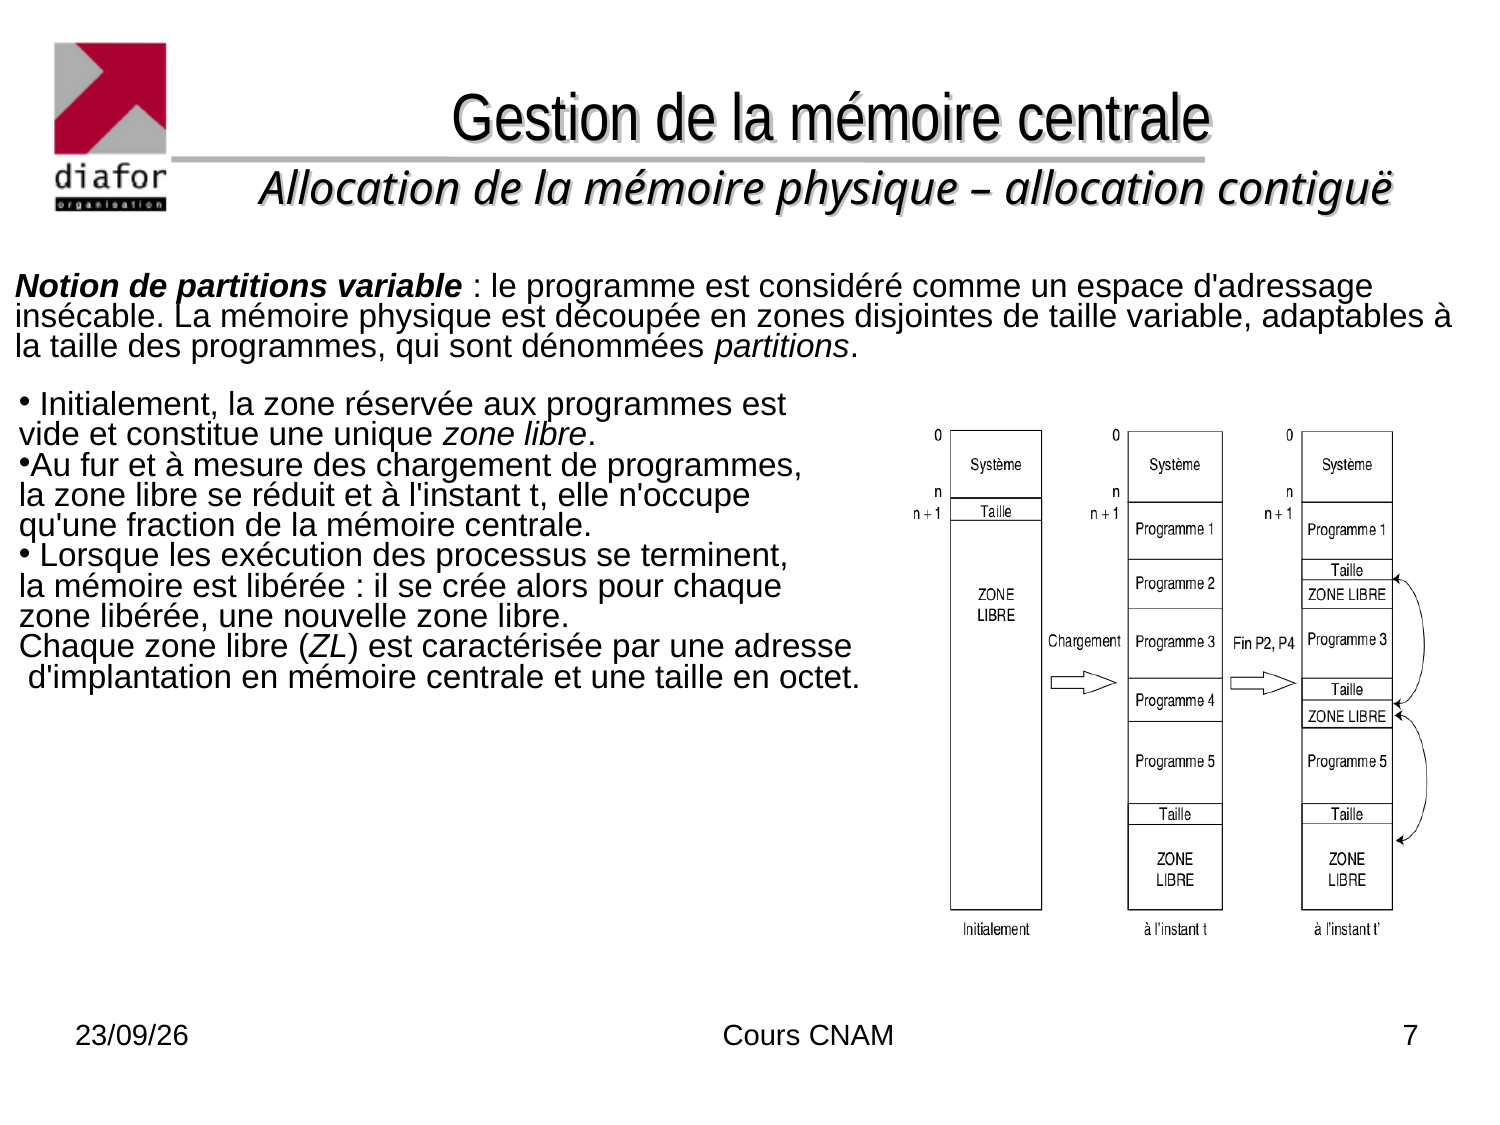

# Gestion de la mémoire centrale Allocation de la mémoire physique – allocation contiguë
Notion de partitions variable : le programme est considéré comme un espace d'adressage
insécable. La mémoire physique est découpée en zones disjointes de taille variable, adaptables à
la taille des programmes, qui sont dénommées partitions.
 Initialement, la zone réservée aux programmes est
vide et constitue une unique zone libre.
Au fur et à mesure des chargement de programmes,
la zone libre se réduit et à l'instant t, elle n'occupe
qu'une fraction de la mémoire centrale.
 Lorsque les exécution des processus se terminent,
la mémoire est libérée : il se crée alors pour chaque
zone libérée, une nouvelle zone libre.
Chaque zone libre (ZL) est caractérisée par une adresse
 d'implantation en mémoire centrale et une taille en octet.
Cours CNAM
7